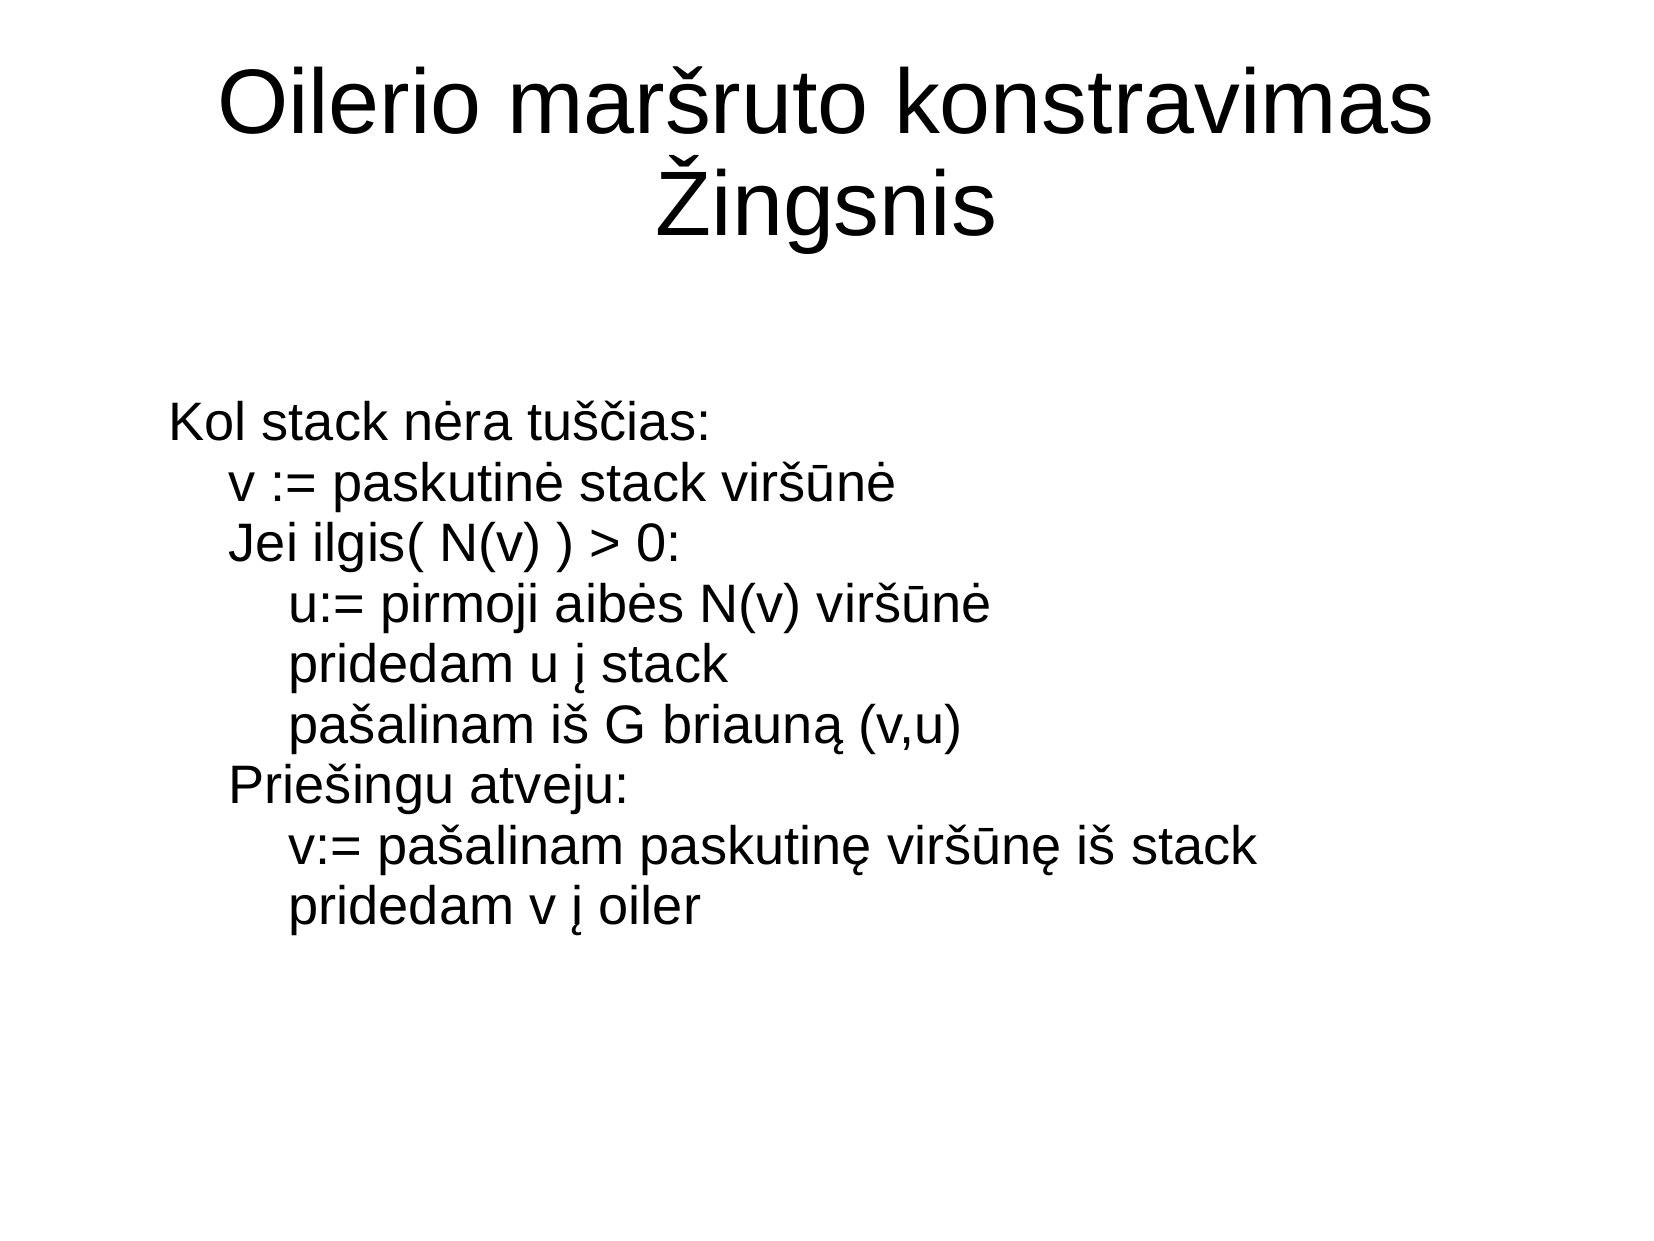

# Oilerio maršruto konstravimas Žingsnis
Kol stack nėra tuščias:
 v := paskutinė stack viršūnė
 Jei ilgis( N(v) ) > 0:
 u:= pirmoji aibės N(v) viršūnė
 pridedam u į stack
 pašalinam iš G briauną (v,u)
 Priešingu atveju:
 v:= pašalinam paskutinę viršūnę iš stack
 pridedam v į oiler